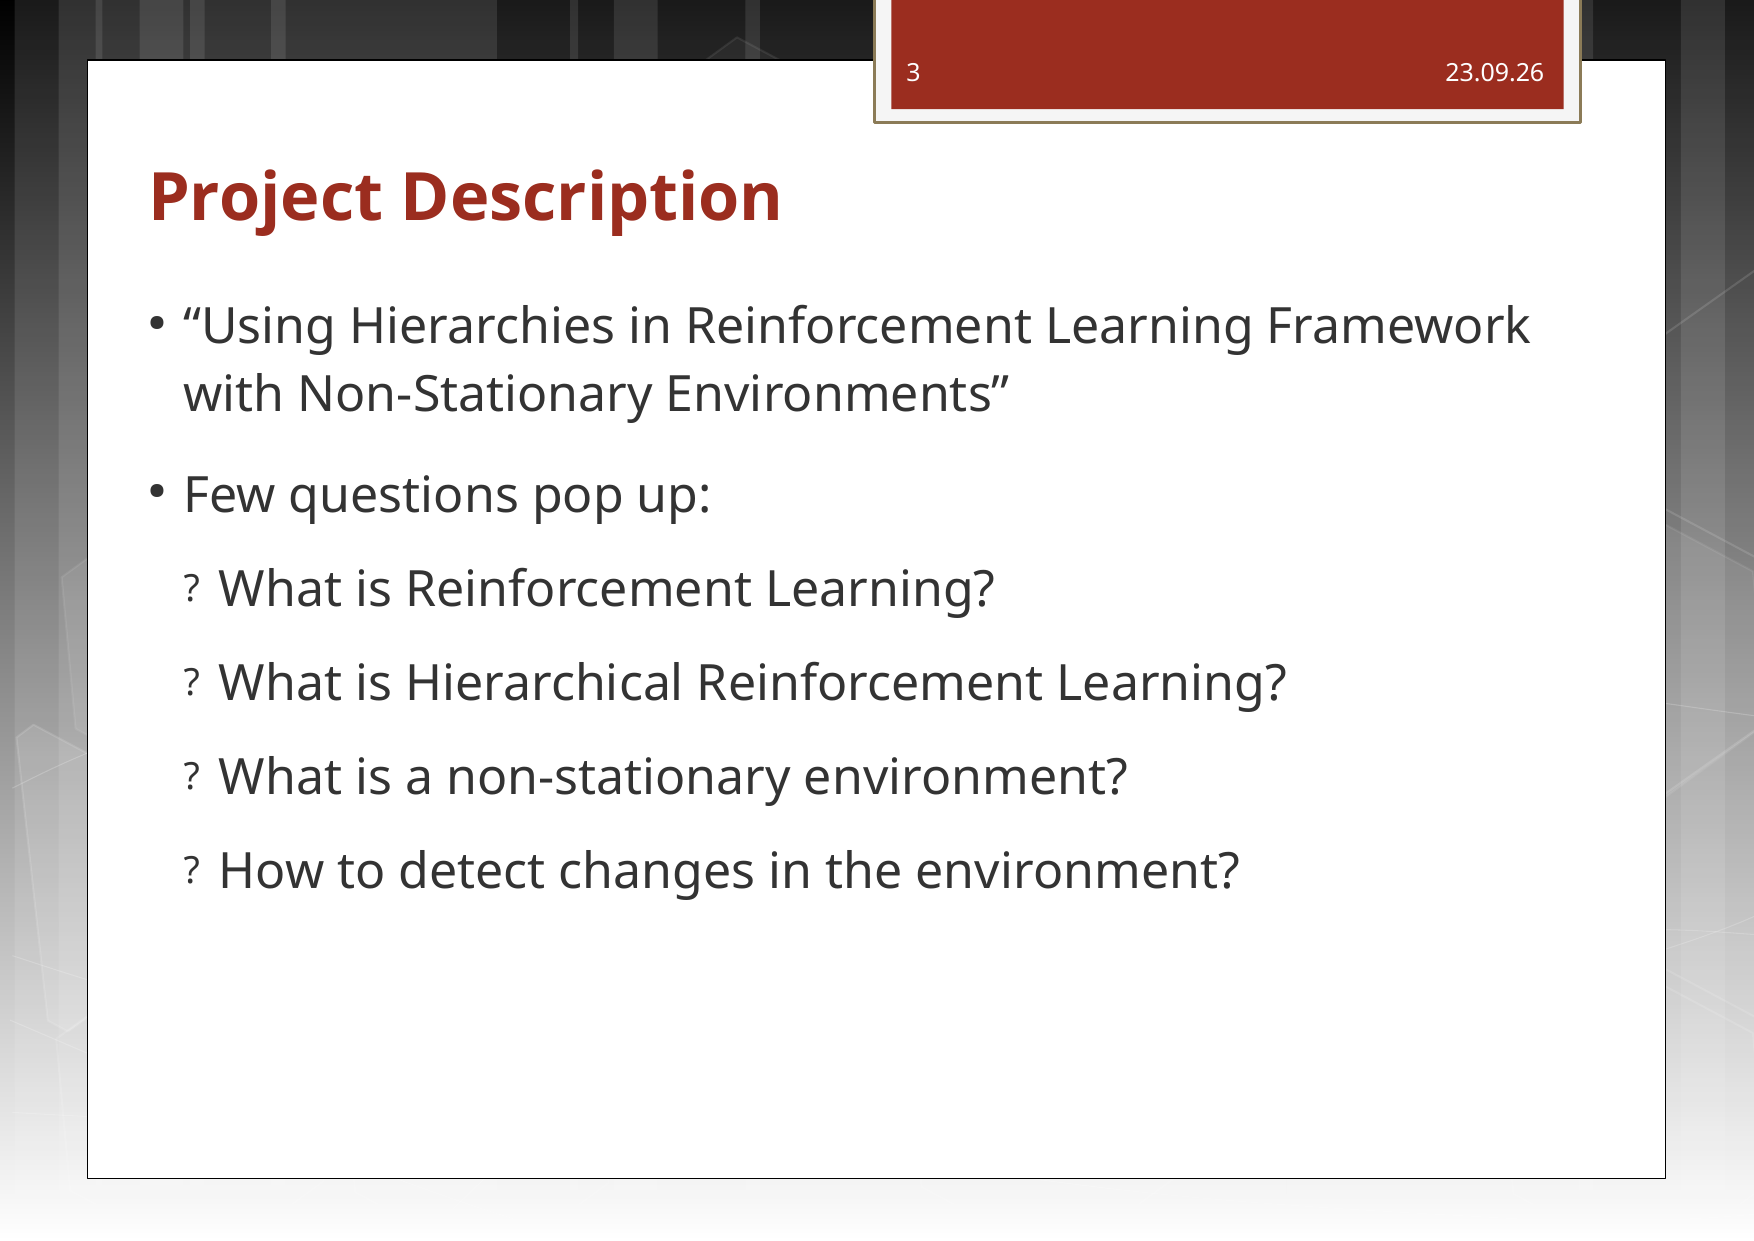

3
# Project Description
“Using Hierarchies in Reinforcement Learning Framework with Non-Stationary Environments”
Few questions pop up:
What is Reinforcement Learning?
What is Hierarchical Reinforcement Learning?
What is a non-stationary environment?
How to detect changes in the environment?